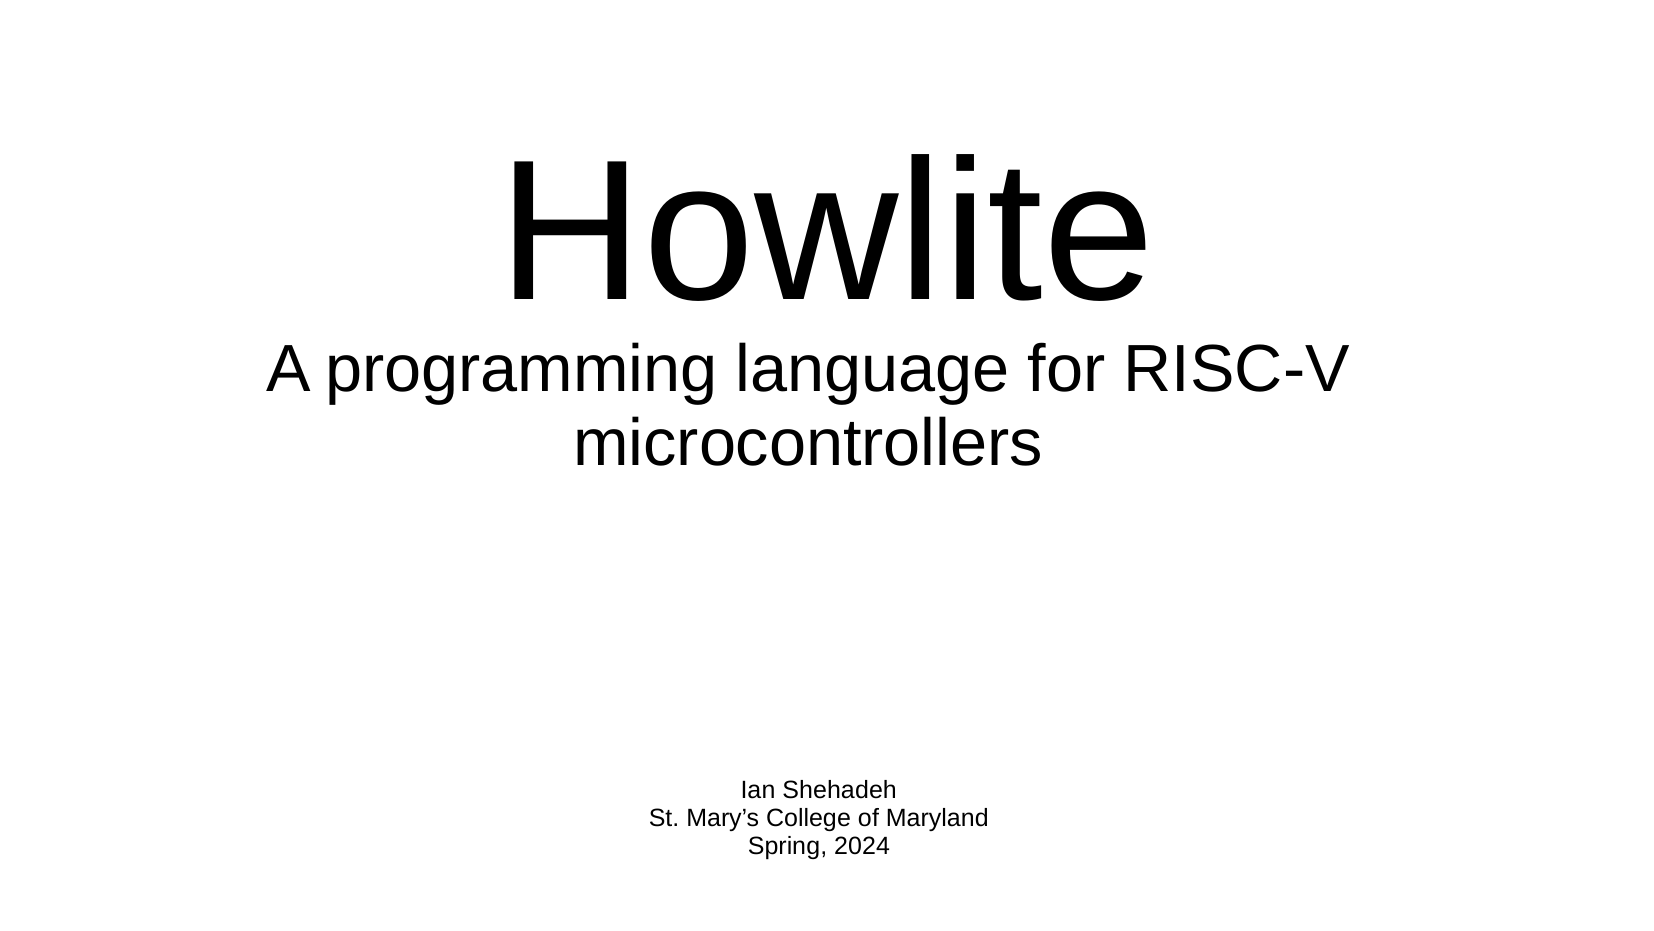

# Howlite
A programming language for RISC-V microcontrollers
Ian Shehadeh
St. Mary’s College of Maryland
Spring, 2024